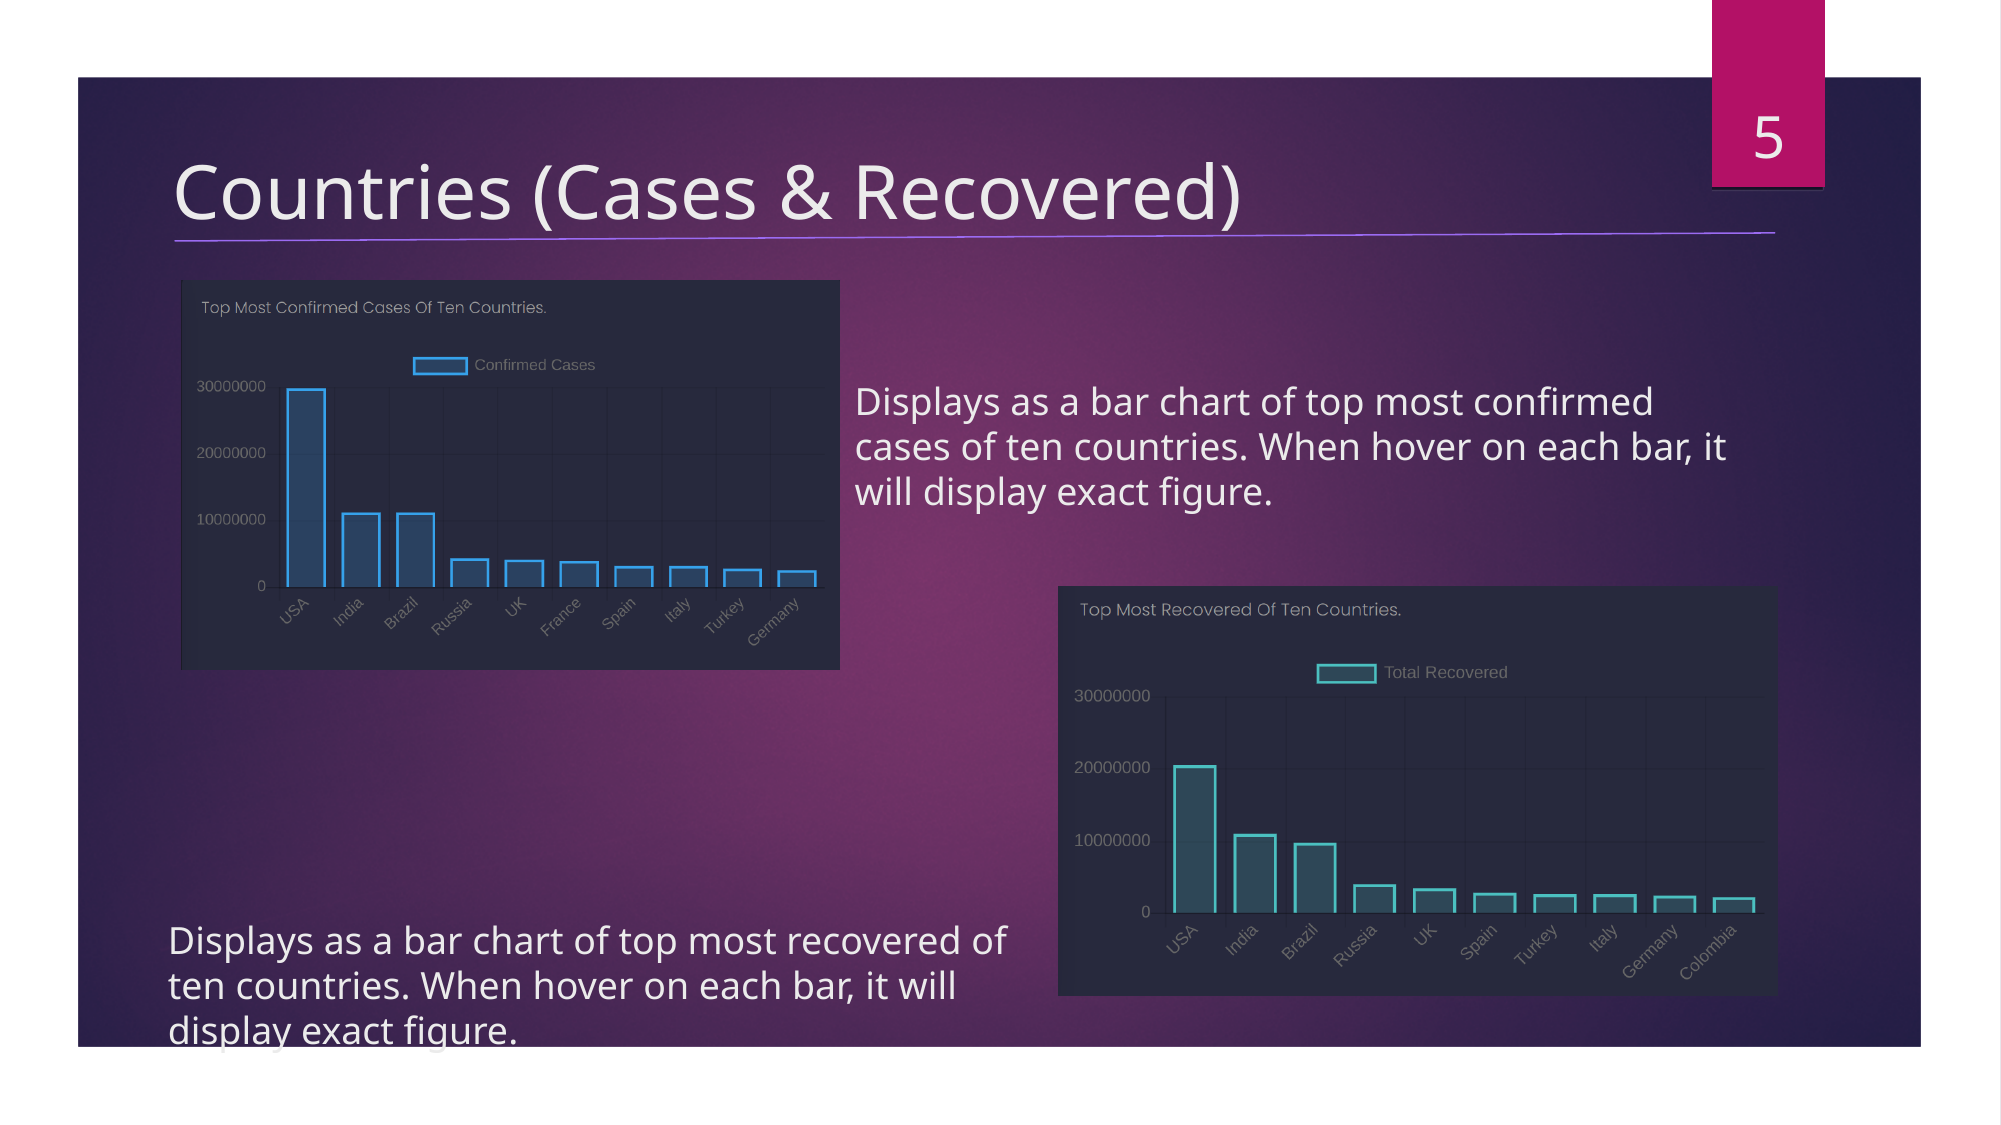

5
# Countries (Cases & Recovered)
Displays as a bar chart of top most confirmed cases of ten countries. When hover on each bar, it will display exact figure.
Displays as a bar chart of top most recovered of ten countries. When hover on each bar, it will display exact figure.